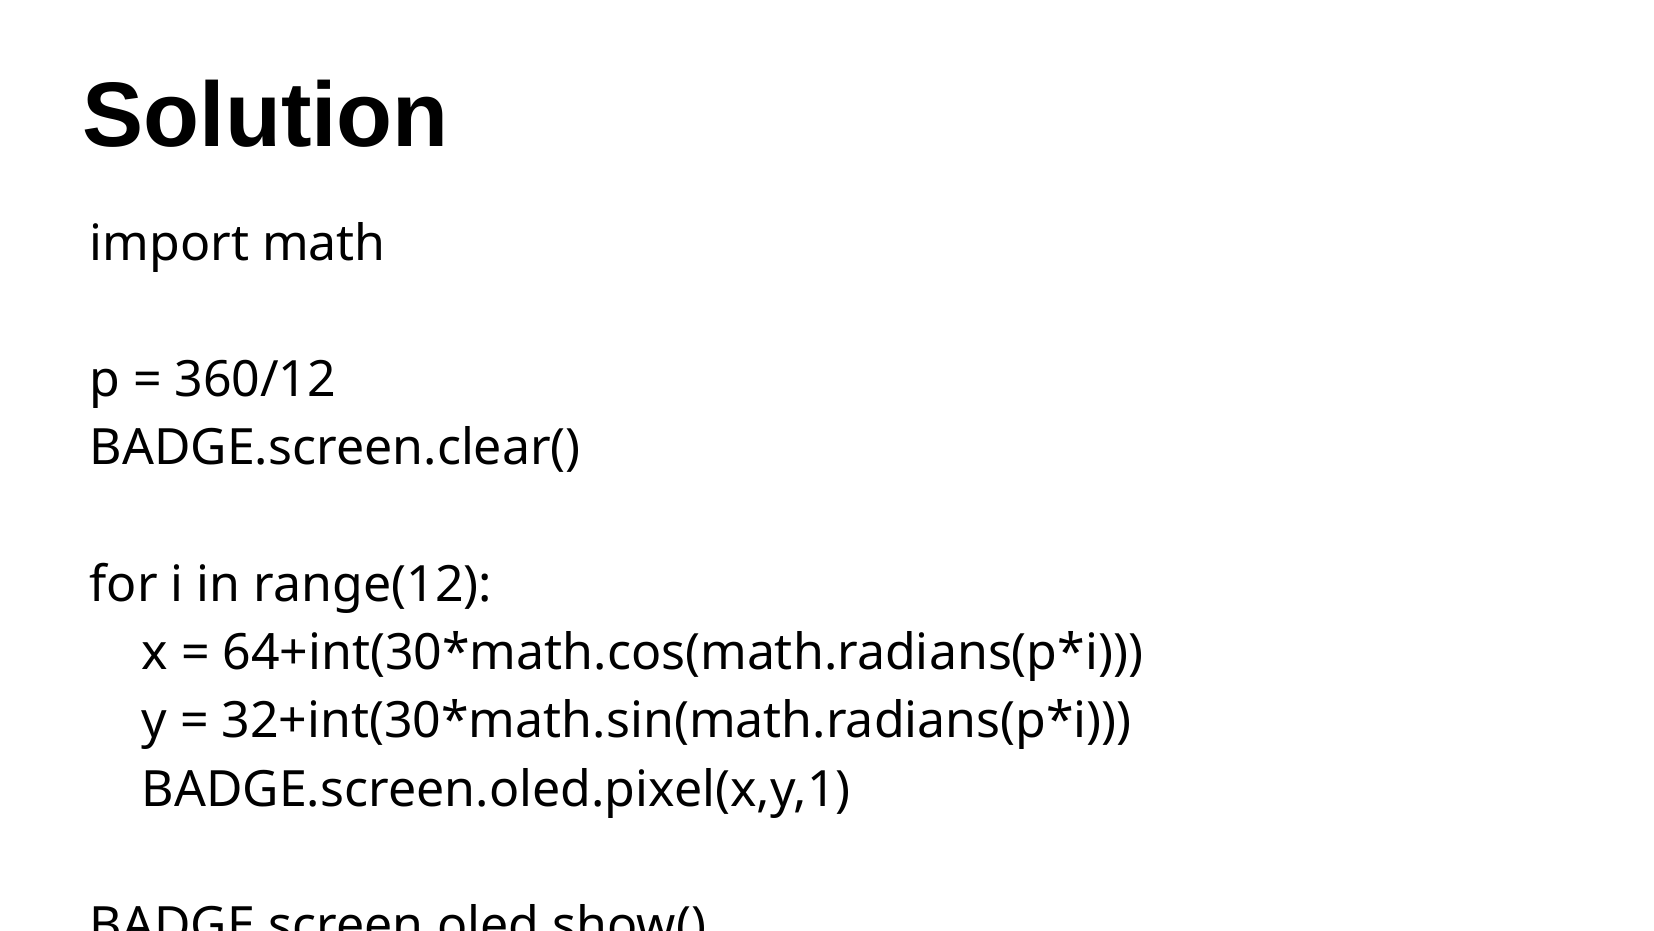

# Solution
import math
p = 360/12
BADGE.screen.clear()
for i in range(12):
 x = 64+int(30*math.cos(math.radians(p*i)))
 y = 32+int(30*math.sin(math.radians(p*i)))
 BADGE.screen.oled.pixel(x,y,1)
BADGE.screen.oled.show()